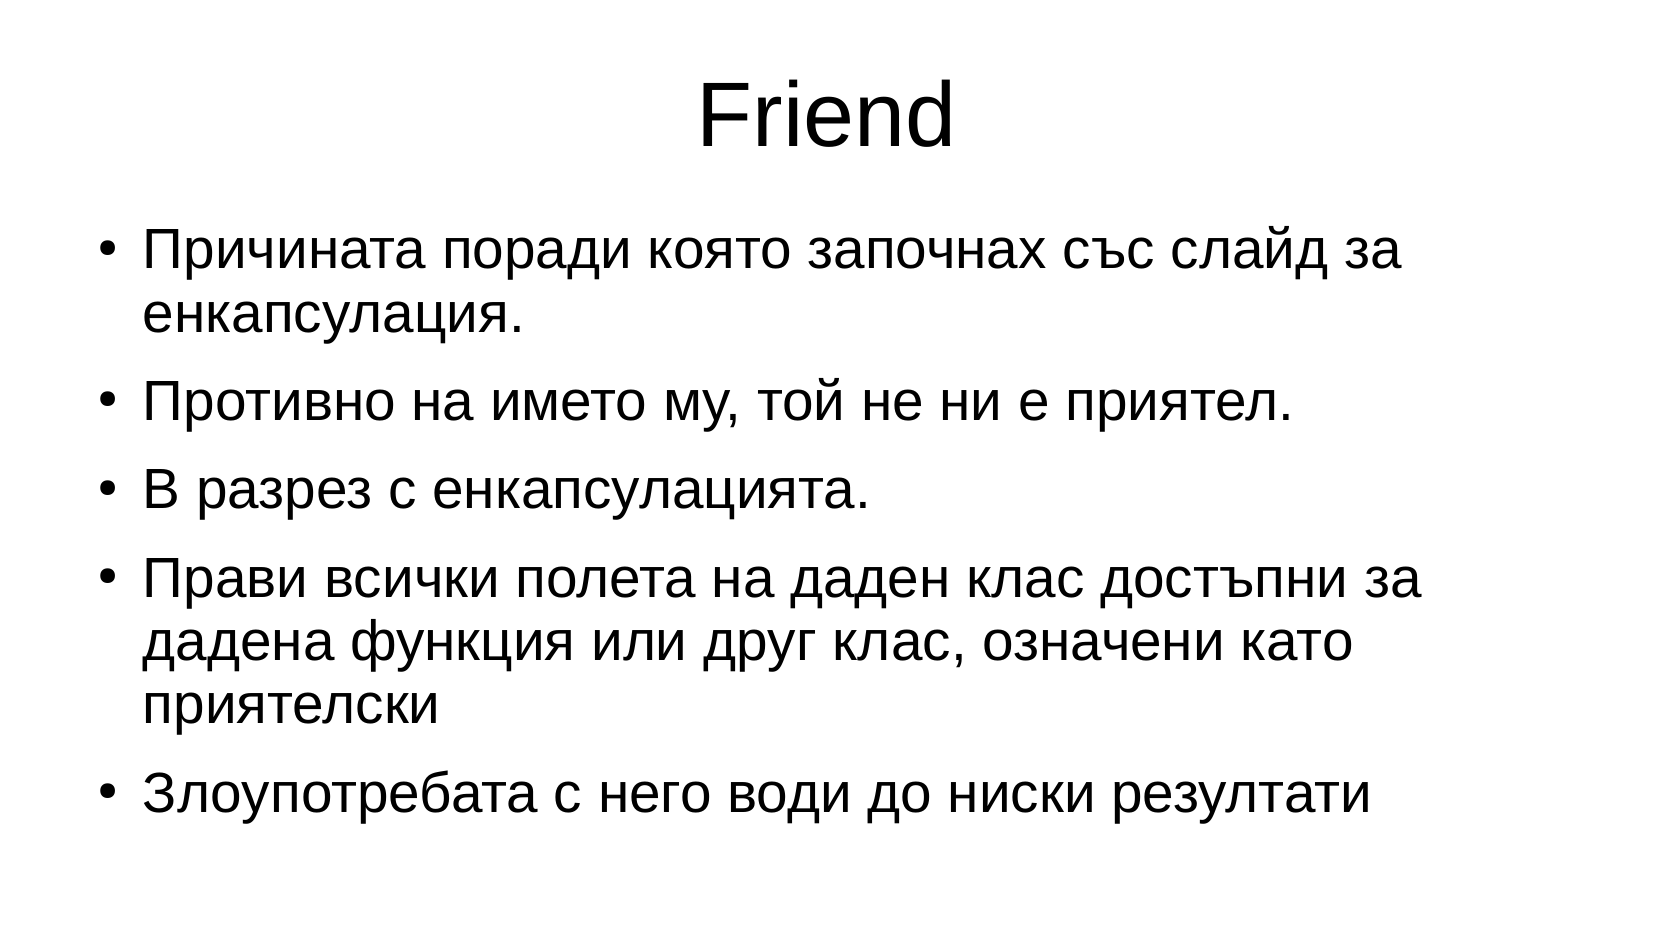

# Friend
Причината поради която започнах със слайд за енкапсулация.
Противно на името му, той не ни е приятел.
В разрез с енкапсулацията.
Прави всички полета на даден клас достъпни за дадена функция или друг клас, означени като приятелски
Злоупотребата с него води до ниски резултати